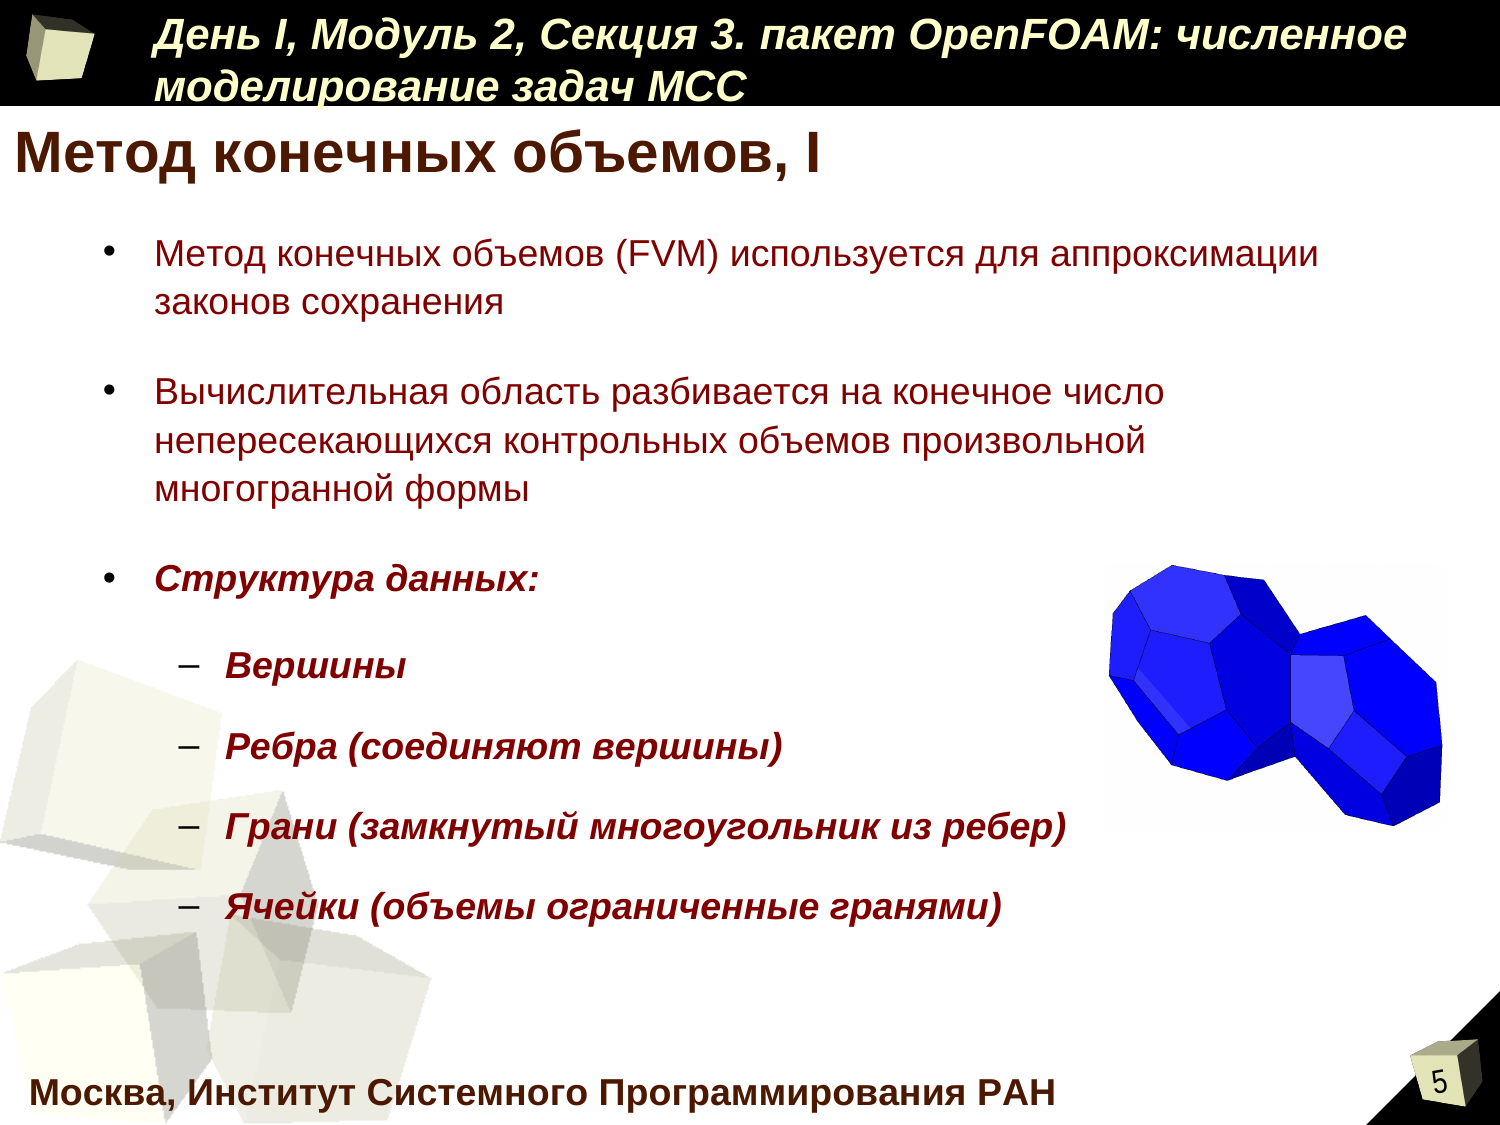

Метод конечных объемов, I
# Метод конечных объемов (FVM) используется для аппроксимации законов сохранения
Вычислительная область разбивается на конечное число непересекающихся контрольных объемов произвольной многогранной формы
Структура данных:
Вершины
Ребра (соединяют вершины)
Грани (замкнутый многоугольник из ребер)
Ячейки (объемы ограниченные гранями)